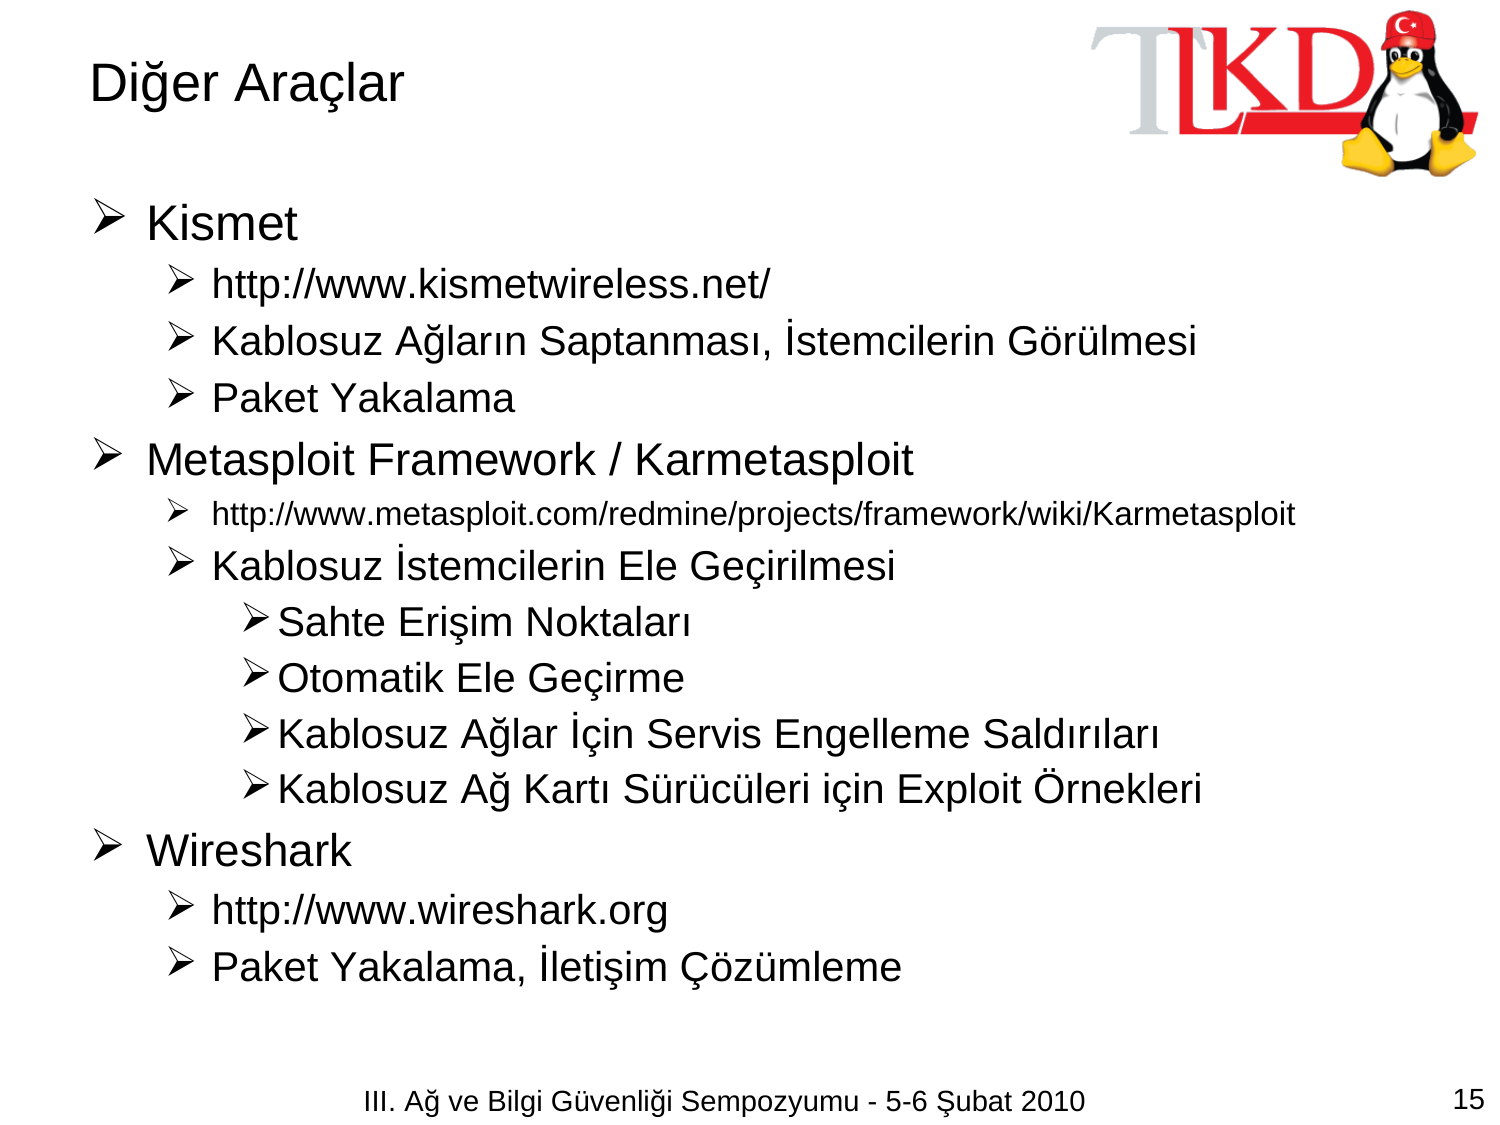

# Diğer Araçlar
Kismet
http://www.kismetwireless.net/
Kablosuz Ağların Saptanması, İstemcilerin Görülmesi
Paket Yakalama
Metasploit Framework / Karmetasploit
http://www.metasploit.com/redmine/projects/framework/wiki/Karmetasploit
Kablosuz İstemcilerin Ele Geçirilmesi
Sahte Erişim Noktaları
Otomatik Ele Geçirme
Kablosuz Ağlar İçin Servis Engelleme Saldırıları
Kablosuz Ağ Kartı Sürücüleri için Exploit Örnekleri
Wireshark
http://www.wireshark.org
Paket Yakalama, İletişim Çözümleme
15